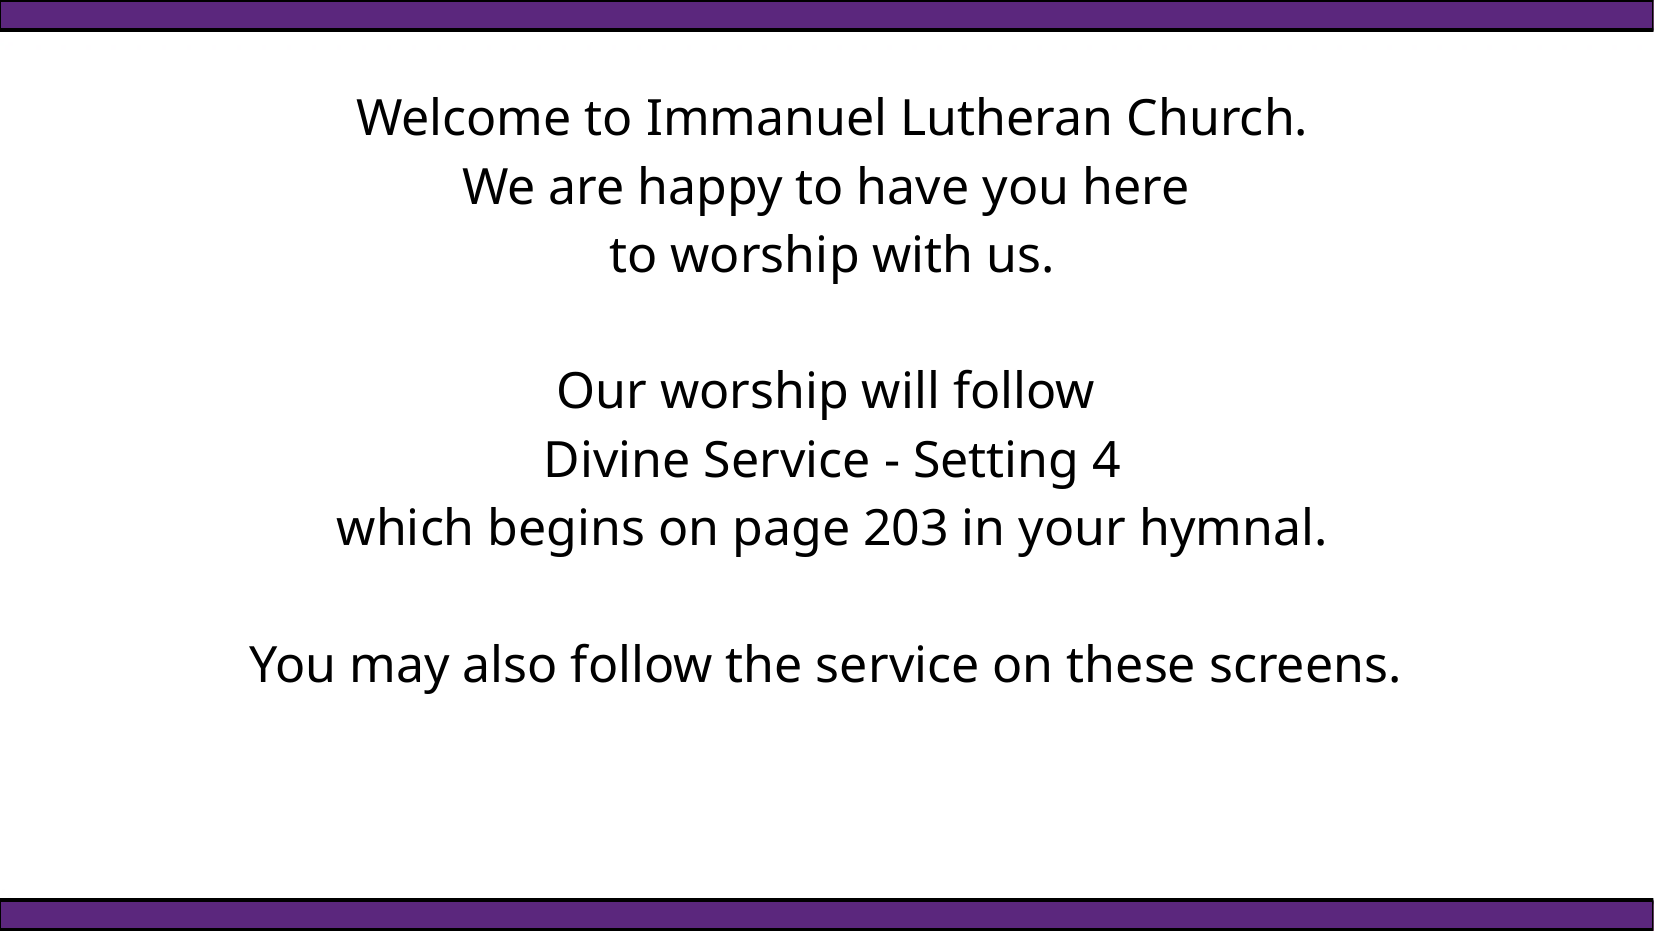

Welcome to Immanuel Lutheran Church.
We are happy to have you here
to worship with us.
Our worship will follow
Divine Service - Setting 4
which begins on page 203 in your hymnal.
You may also follow the service on these screens.